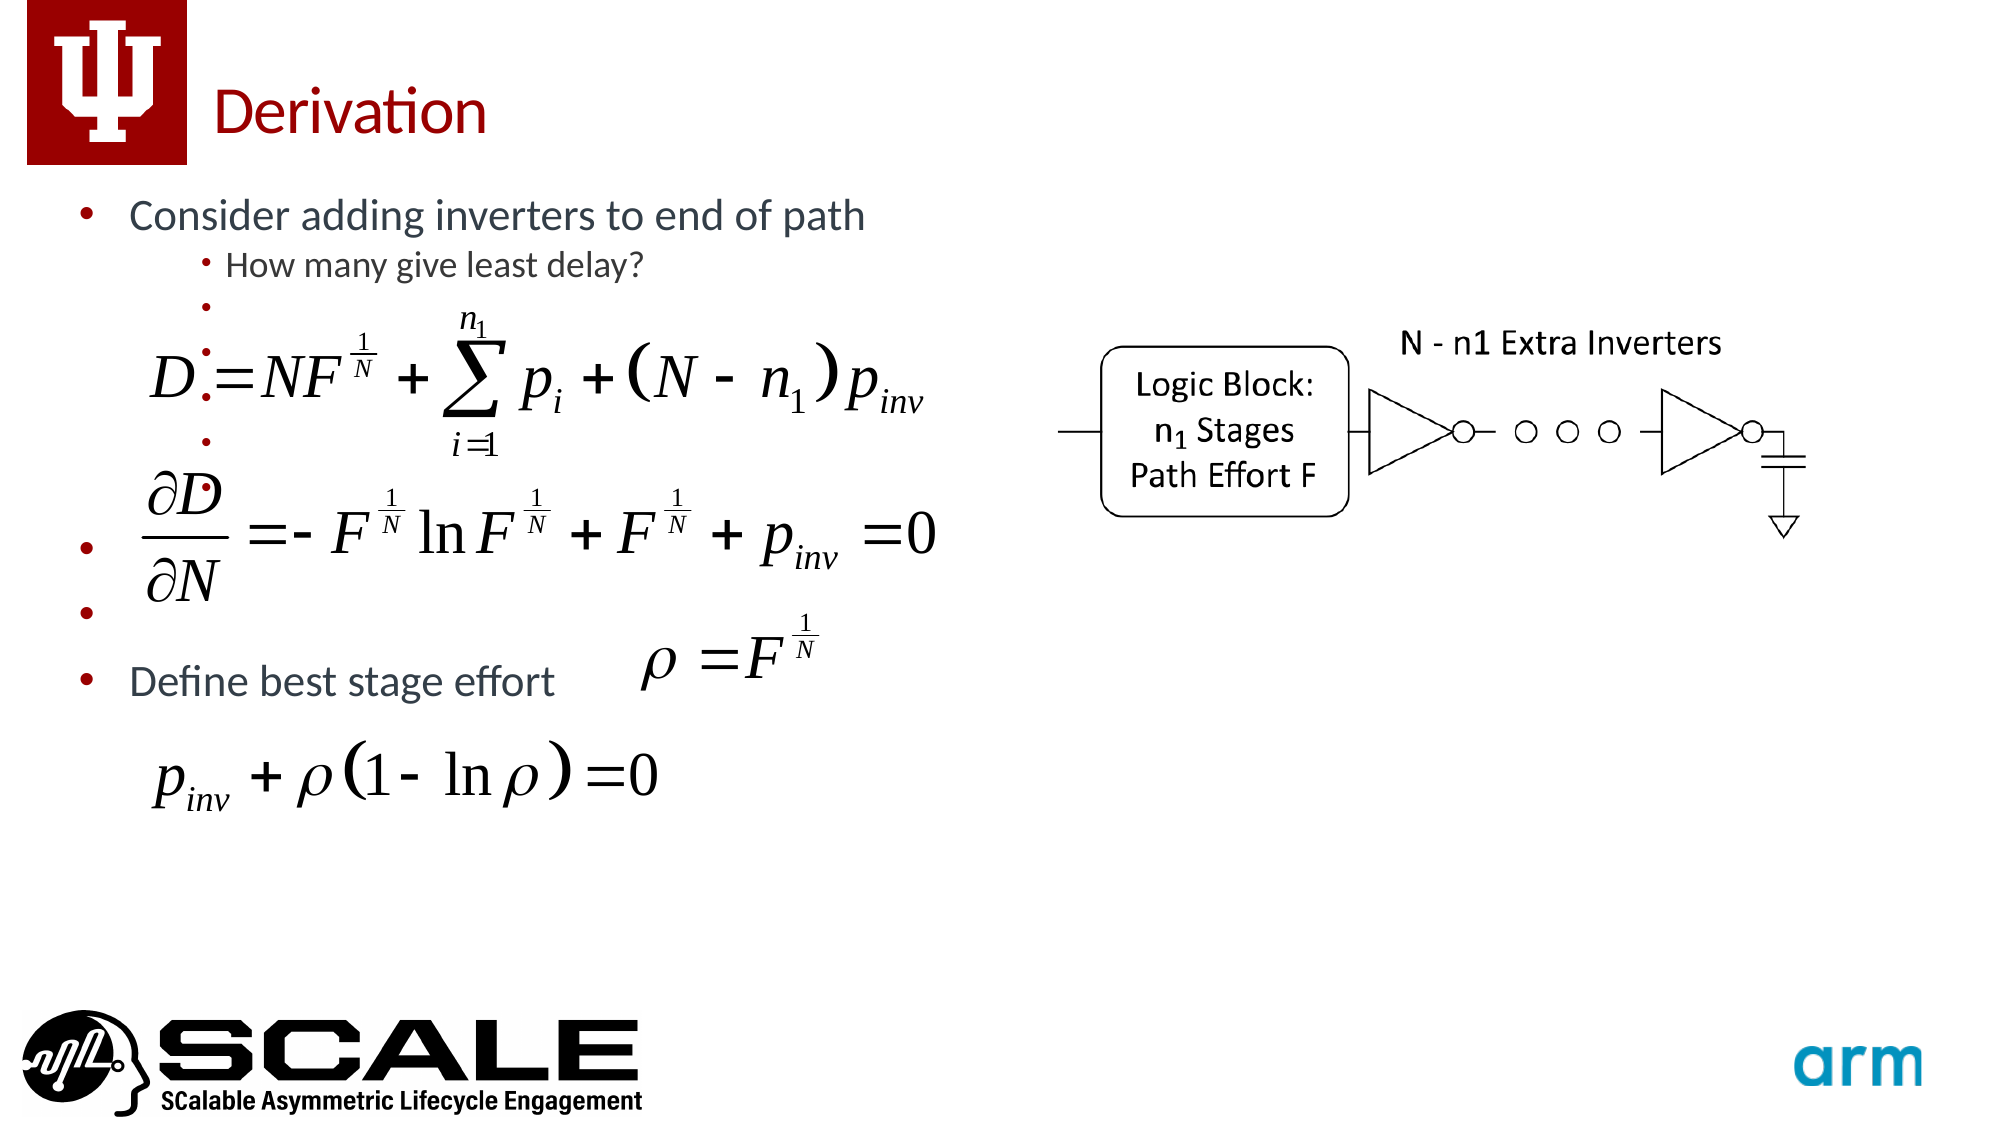

Derivation
# Consider adding inverters to end of path
How many give least delay?
Define best stage effort